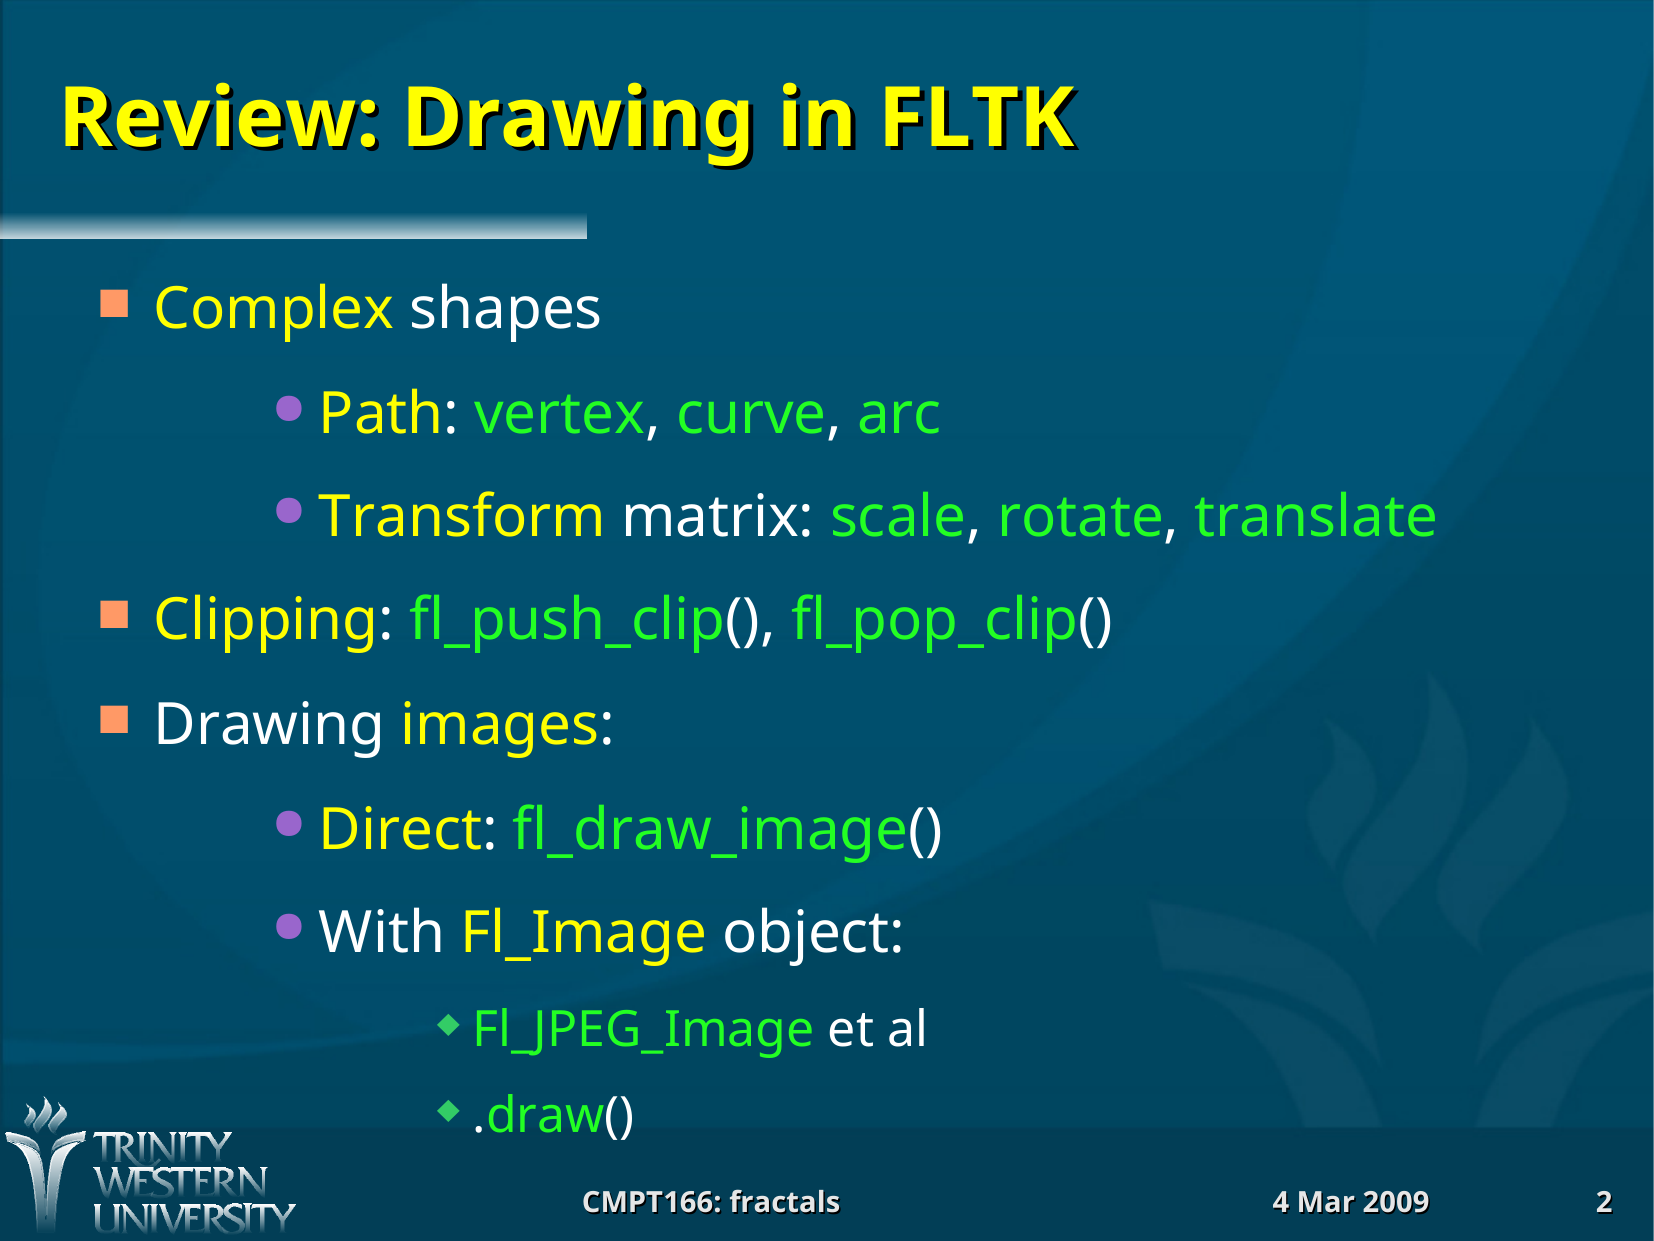

# Review: Drawing in FLTK
Complex shapes
Path: vertex, curve, arc
Transform matrix: scale, rotate, translate
Clipping: fl_push_clip(), fl_pop_clip()
Drawing images:
Direct: fl_draw_image()
With Fl_Image object:
Fl_JPEG_Image et al
.draw()
CMPT166: fractals
4 Mar 2009
2